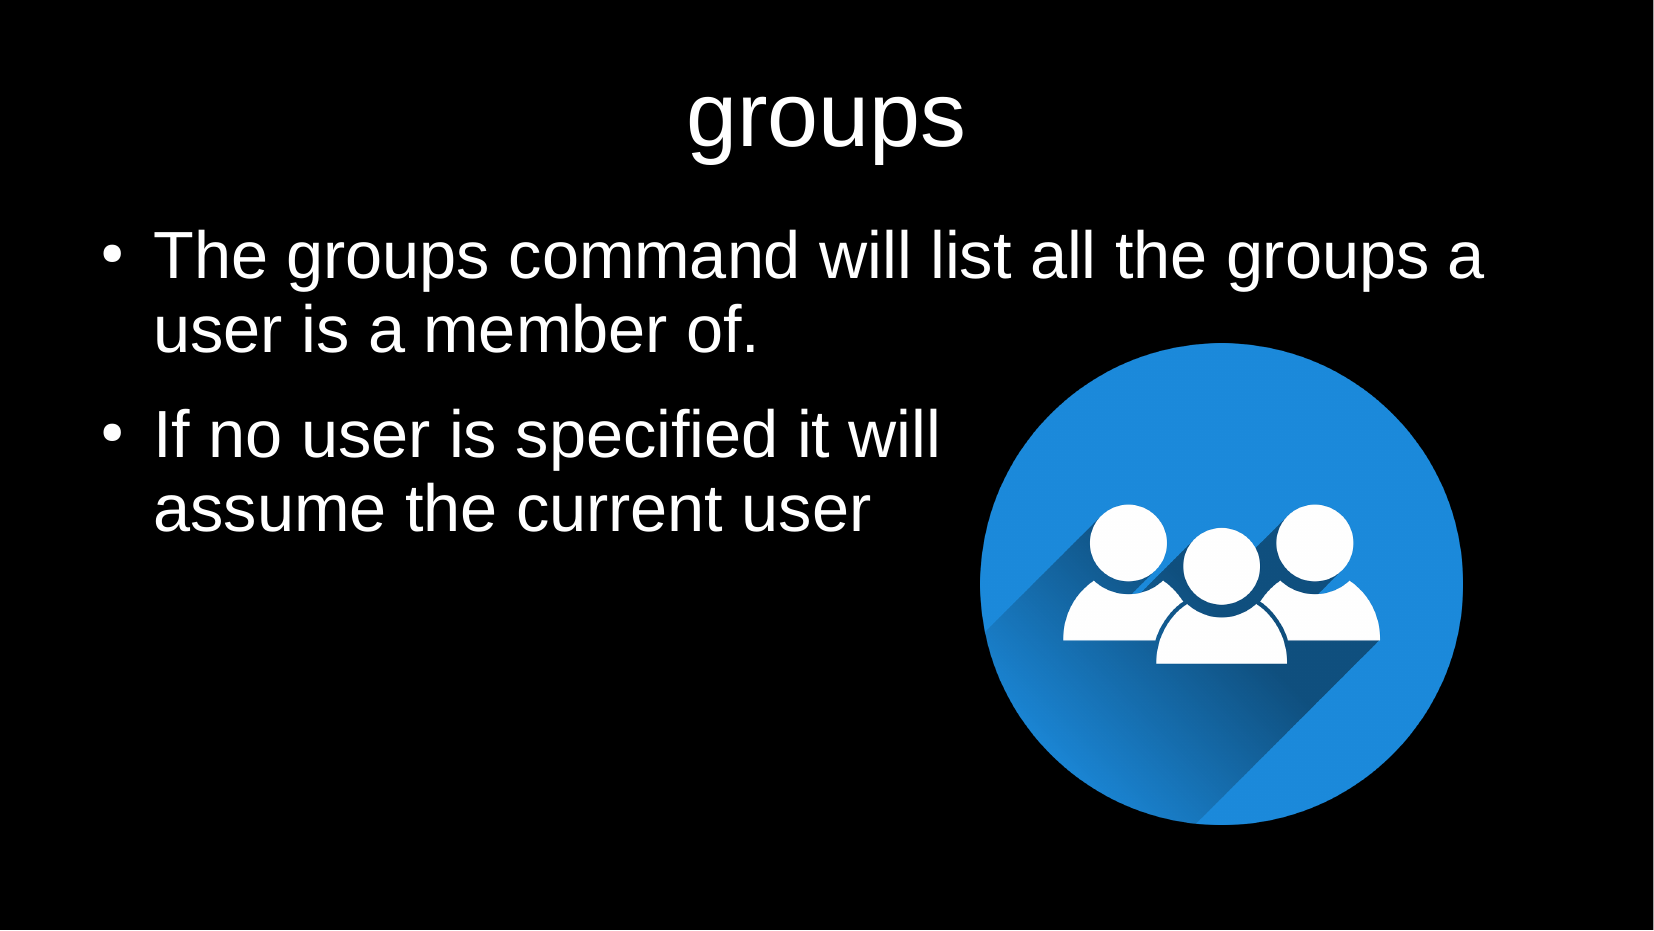

# groups
The groups command will list all the groups a user is a member of.
If no user is specified it will
assume the current user